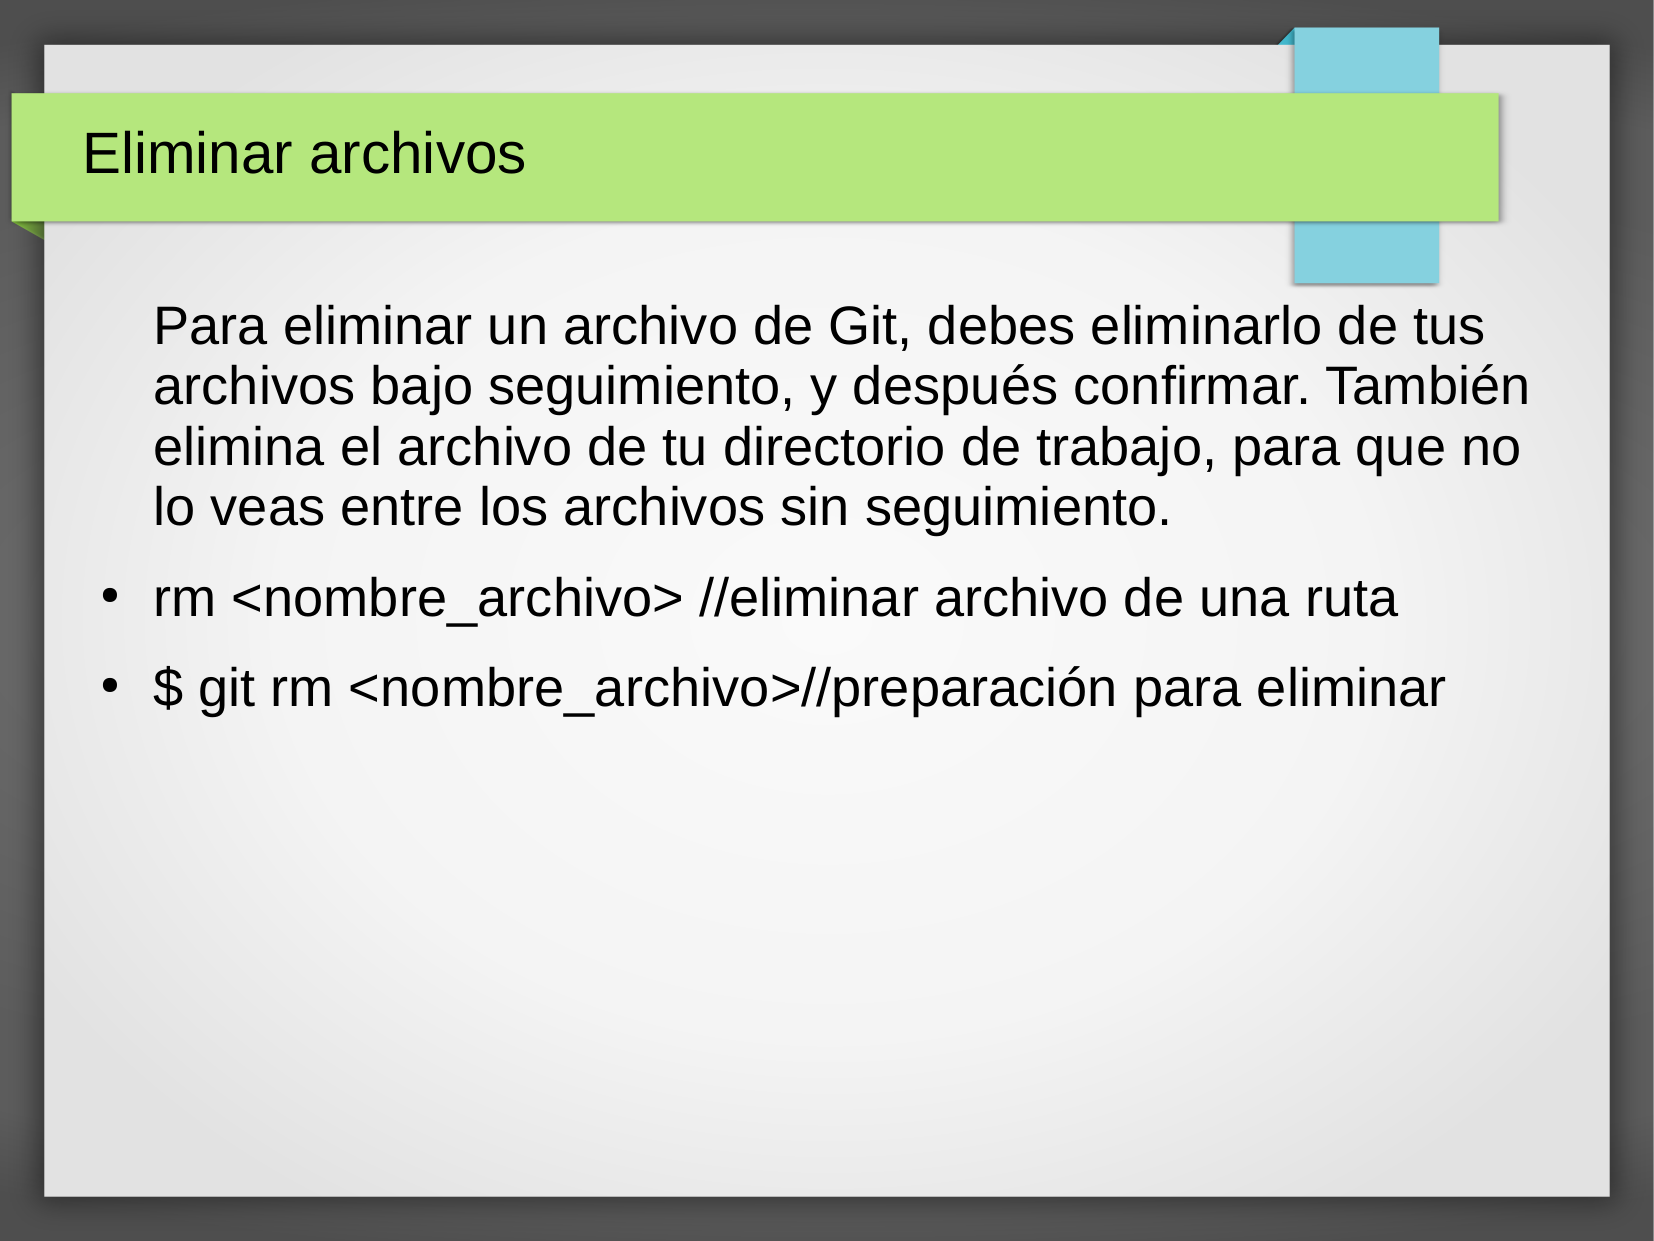

# Eliminar archivos
Para eliminar un archivo de Git, debes eliminarlo de tus archivos bajo seguimiento, y después confirmar. También elimina el archivo de tu directorio de trabajo, para que no lo veas entre los archivos sin seguimiento.
rm <nombre_archivo> //eliminar archivo de una ruta
$ git rm <nombre_archivo>//preparación para eliminar